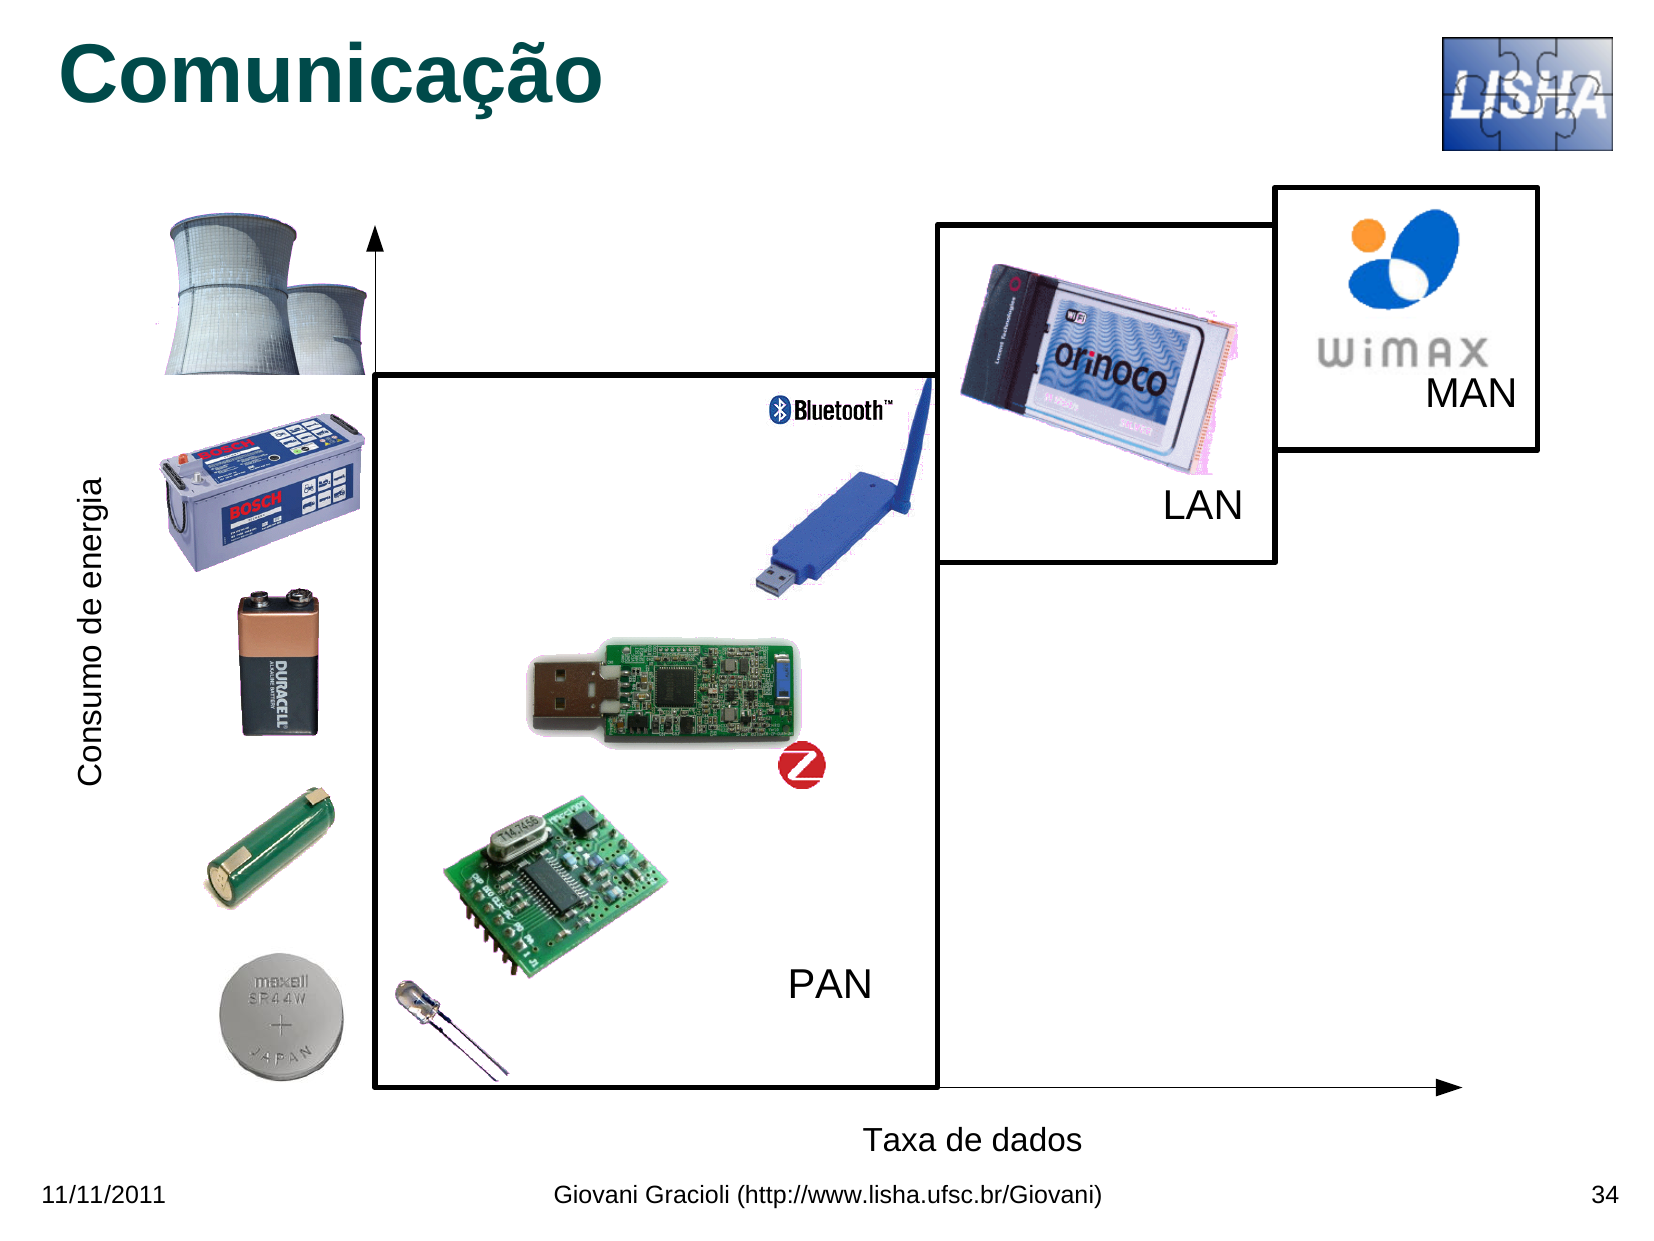

# Comunicação
MAN
LAN
Consumo de energia
PAN
Taxa de dados